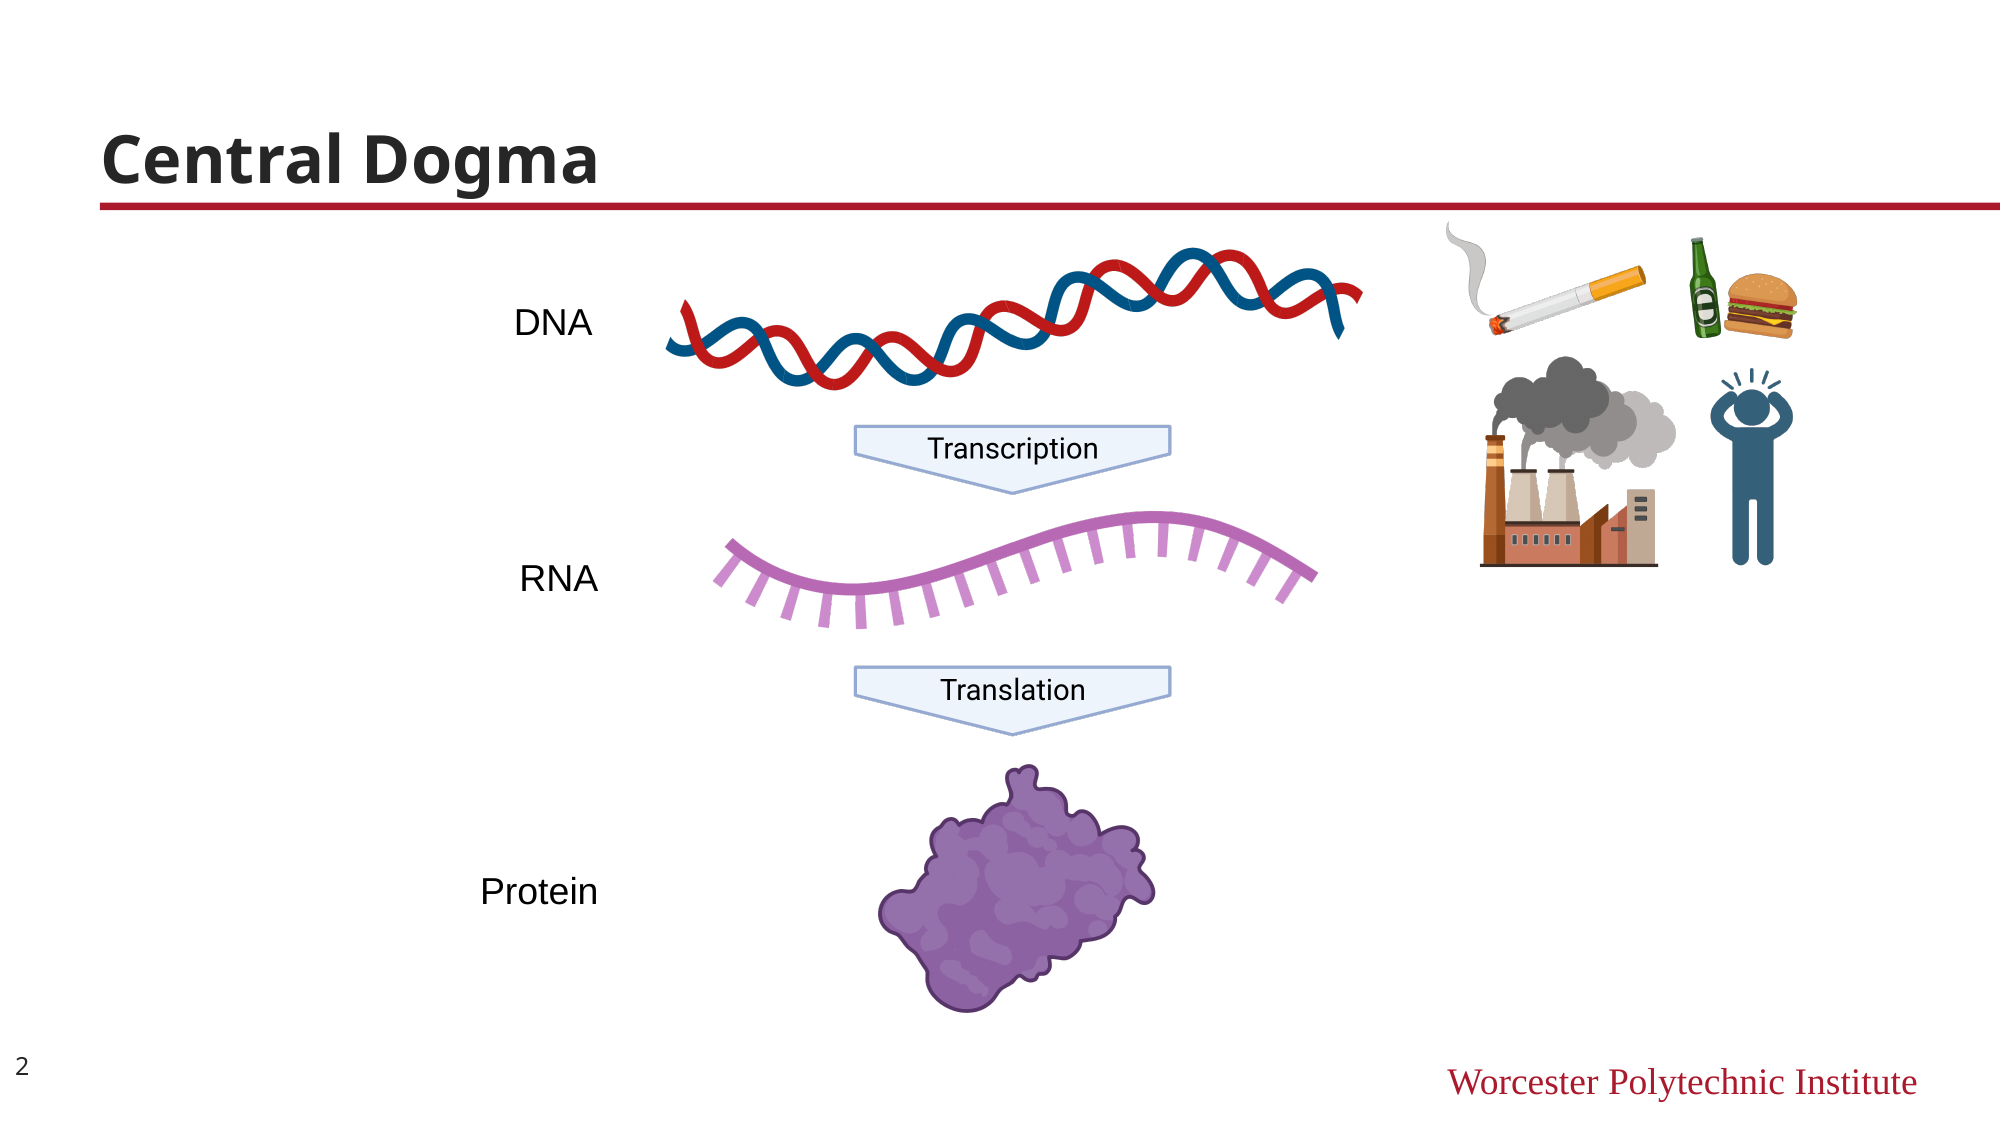

# Central Dogma
DNA
RNA
Protein
2